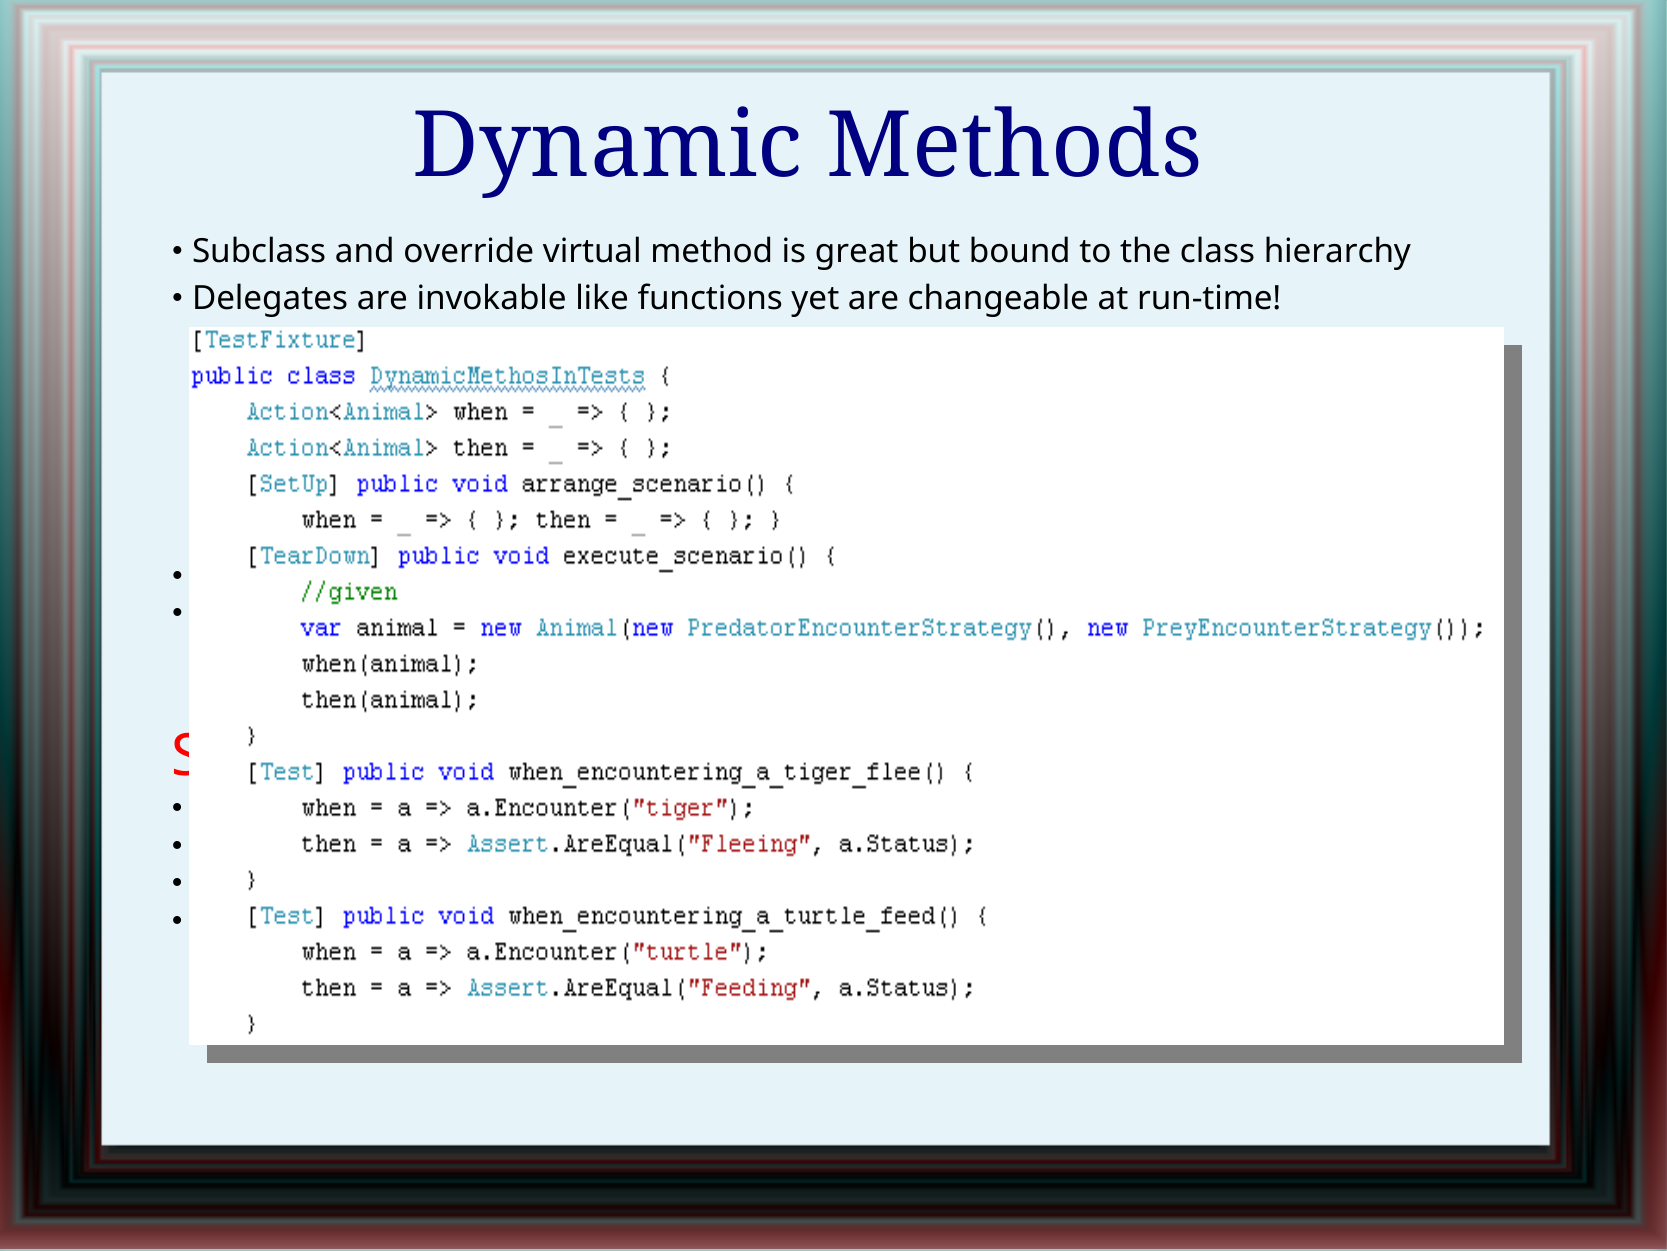

Dynamic Methods
 Subclass and override virtual method is great but bound to the class hierarchy
 Delegates are invokable like functions yet are changeable at run-time!
 Be cautious – a good way to write unmaintainable code
 Great for simple one-off frameworks with replaceable functionality
Sample Usage: BDD-Style Tests
 Traditionally each test fixture will set up a scenario, and execute an action
 Each test evaluates a post-condition
 Sometimes useful to test pre-and post condition combinations
 Each test sets conditions and expectations. Fixture executes them